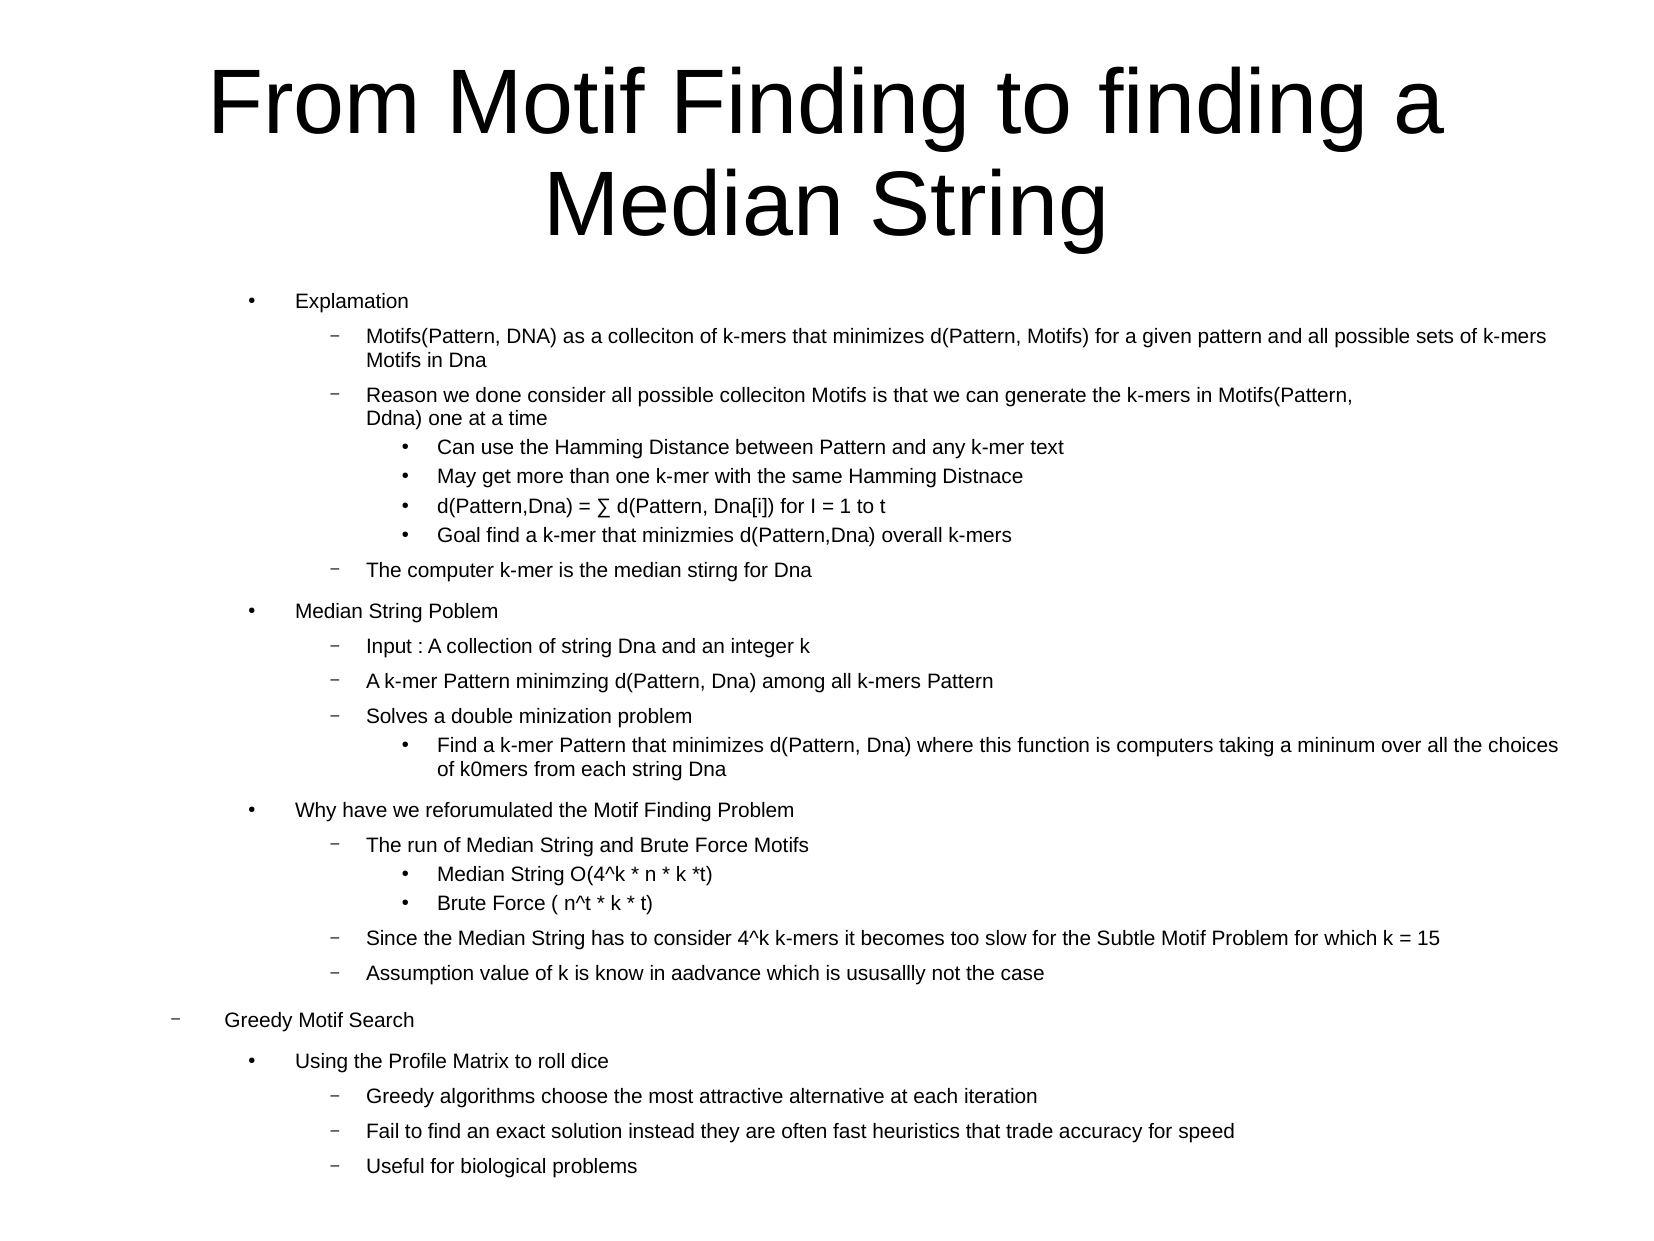

# From Motif Finding to finding a Median String
Explamation
Motifs(Pattern, DNA) as a colleciton of k-mers that minimizes d(Pattern, Motifs) for a given pattern and all possible sets of k-mers Motifs in Dna
Reason we done consider all possible colleciton Motifs is that we can generate the k-mers in Motifs(Pattern,
Ddna) one at a time
Can use the Hamming Distance between Pattern and any k-mer text
May get more than one k-mer with the same Hamming Distnace
d(Pattern,Dna) = ∑ d(Pattern, Dna[i]) for I = 1 to t
Goal find a k-mer that minizmies d(Pattern,Dna) overall k-mers
The computer k-mer is the median stirng for Dna
Median String Poblem
Input : A collection of string Dna and an integer k
A k-mer Pattern minimzing d(Pattern, Dna) among all k-mers Pattern
Solves a double minization problem
Find a k-mer Pattern that minimizes d(Pattern, Dna) where this function is computers taking a mininum over all the choices of k0mers from each string Dna
Why have we reforumulated the Motif Finding Problem
The run of Median String and Brute Force Motifs
Median String O(4^k * n * k *t)
Brute Force ( n^t * k * t)
Since the Median String has to consider 4^k k-mers it becomes too slow for the Subtle Motif Problem for which k = 15
Assumption value of k is know in aadvance which is ususallly not the case
Greedy Motif Search
Using the Profile Matrix to roll dice
Greedy algorithms choose the most attractive alternative at each iteration
Fail to find an exact solution instead they are often fast heuristics that trade accuracy for speed
Useful for biological problems